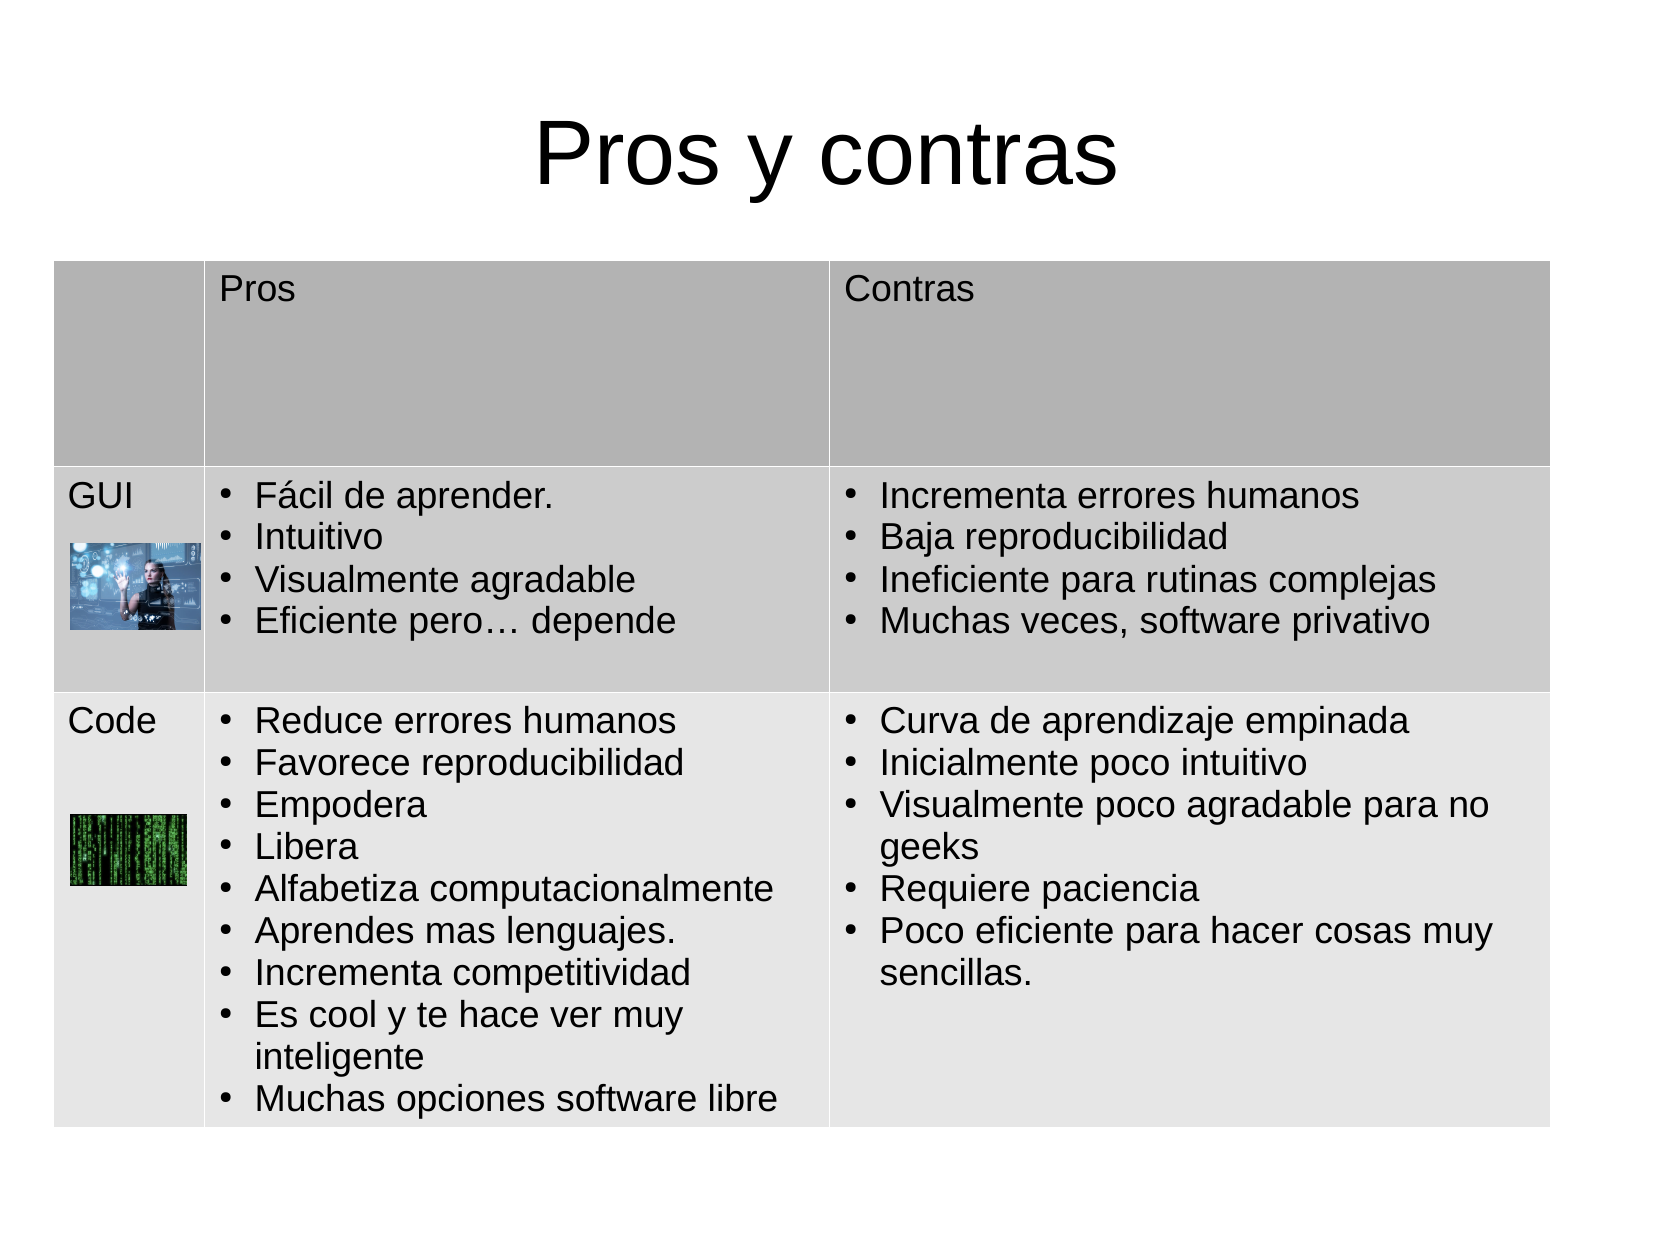

# Pros y contras
| | Pros | Contras |
| --- | --- | --- |
| GUI | Fácil de aprender. Intuitivo Visualmente agradable Eficiente pero… depende | Incrementa errores humanos Baja reproducibilidad Ineficiente para rutinas complejas Muchas veces, software privativo |
| Code | Reduce errores humanos Favorece reproducibilidad Empodera Libera Alfabetiza computacionalmente Aprendes mas lenguajes. Incrementa competitividad Es cool y te hace ver muy inteligente Muchas opciones software libre | Curva de aprendizaje empinada Inicialmente poco intuitivo Visualmente poco agradable para no geeks Requiere paciencia Poco eficiente para hacer cosas muy sencillas. |